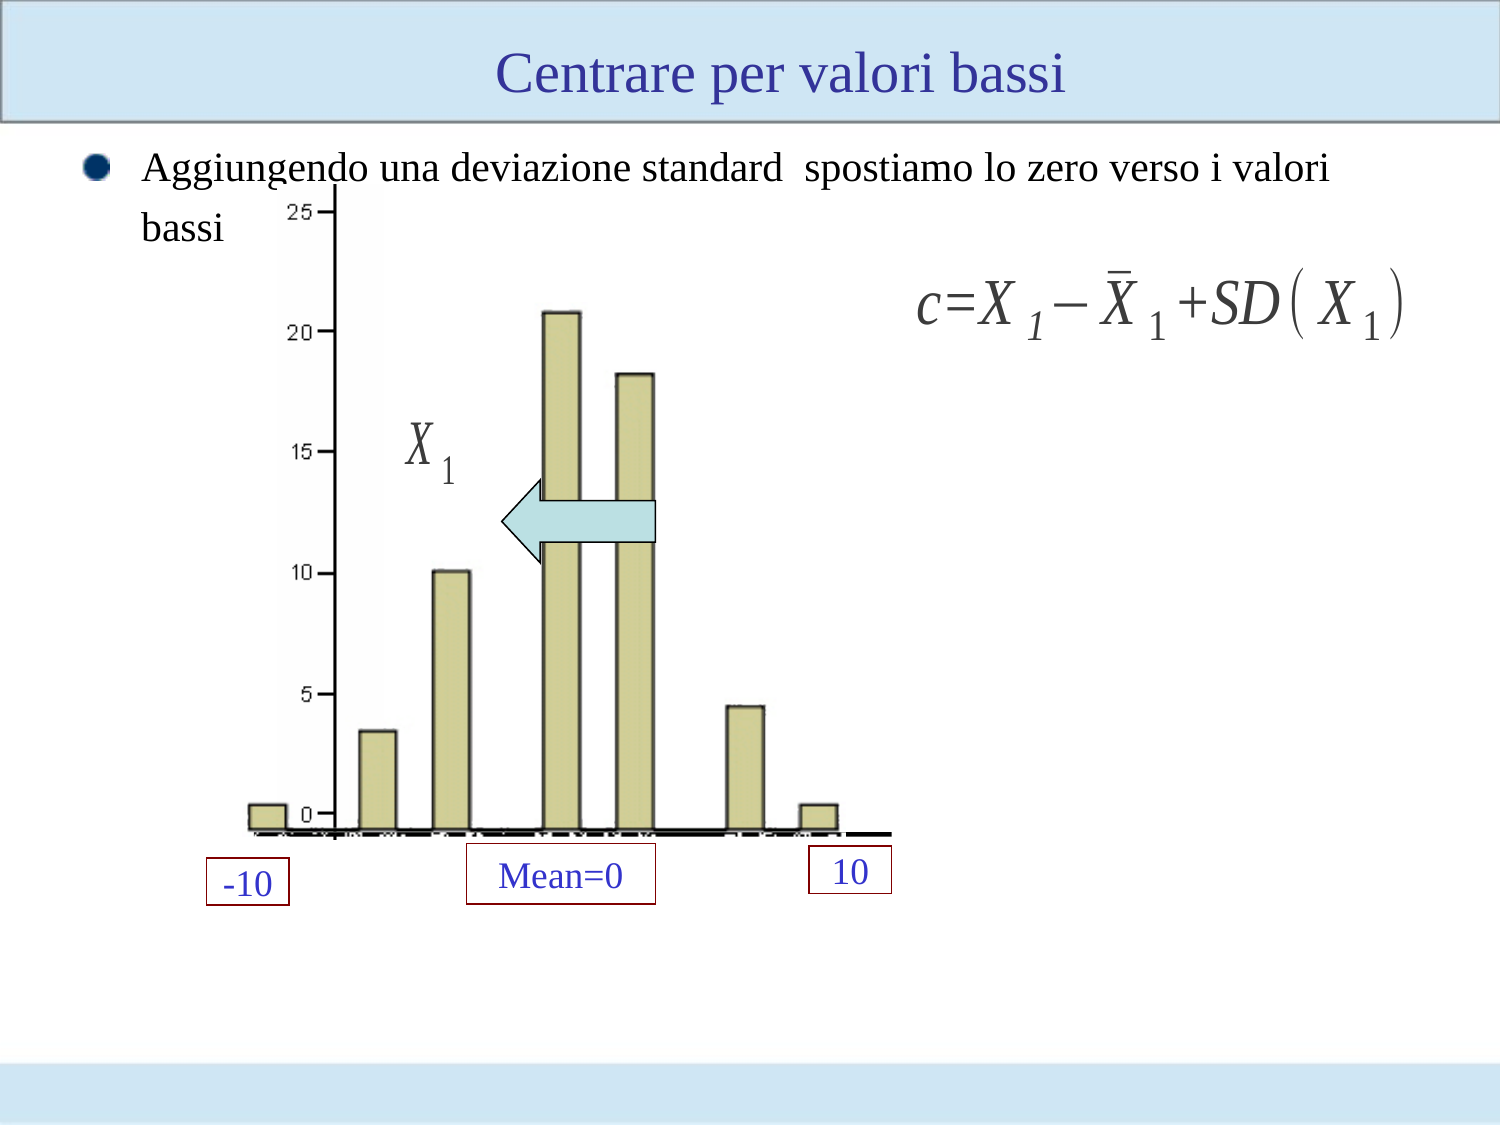

# Centrare per valori bassi
Aggiungendo una deviazione standard spostiamo lo zero verso i valori bassi
Mean=0
10
-10